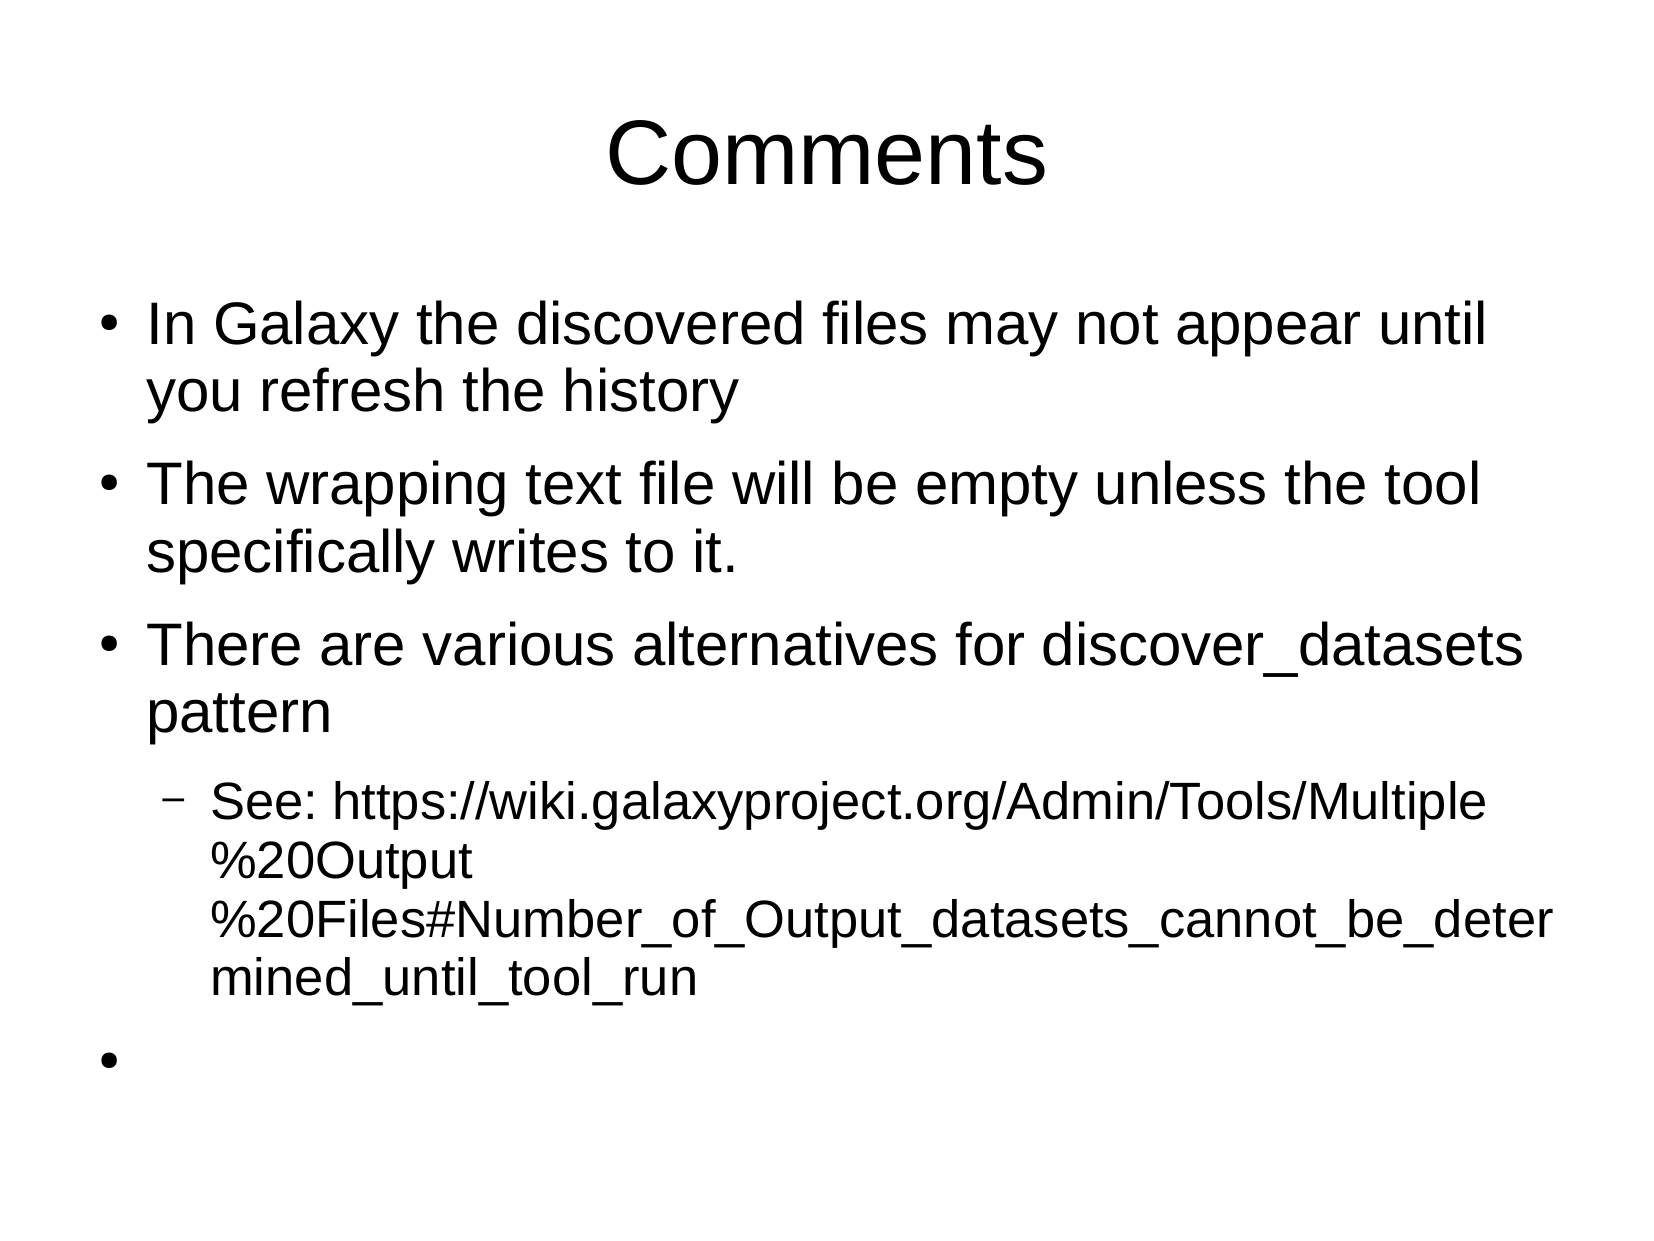

# Comments
In Galaxy the discovered files may not appear until you refresh the history
The wrapping text file will be empty unless the tool specifically writes to it.
There are various alternatives for discover_datasets pattern
See: https://wiki.galaxyproject.org/Admin/Tools/Multiple%20Output%20Files#Number_of_Output_datasets_cannot_be_determined_until_tool_run